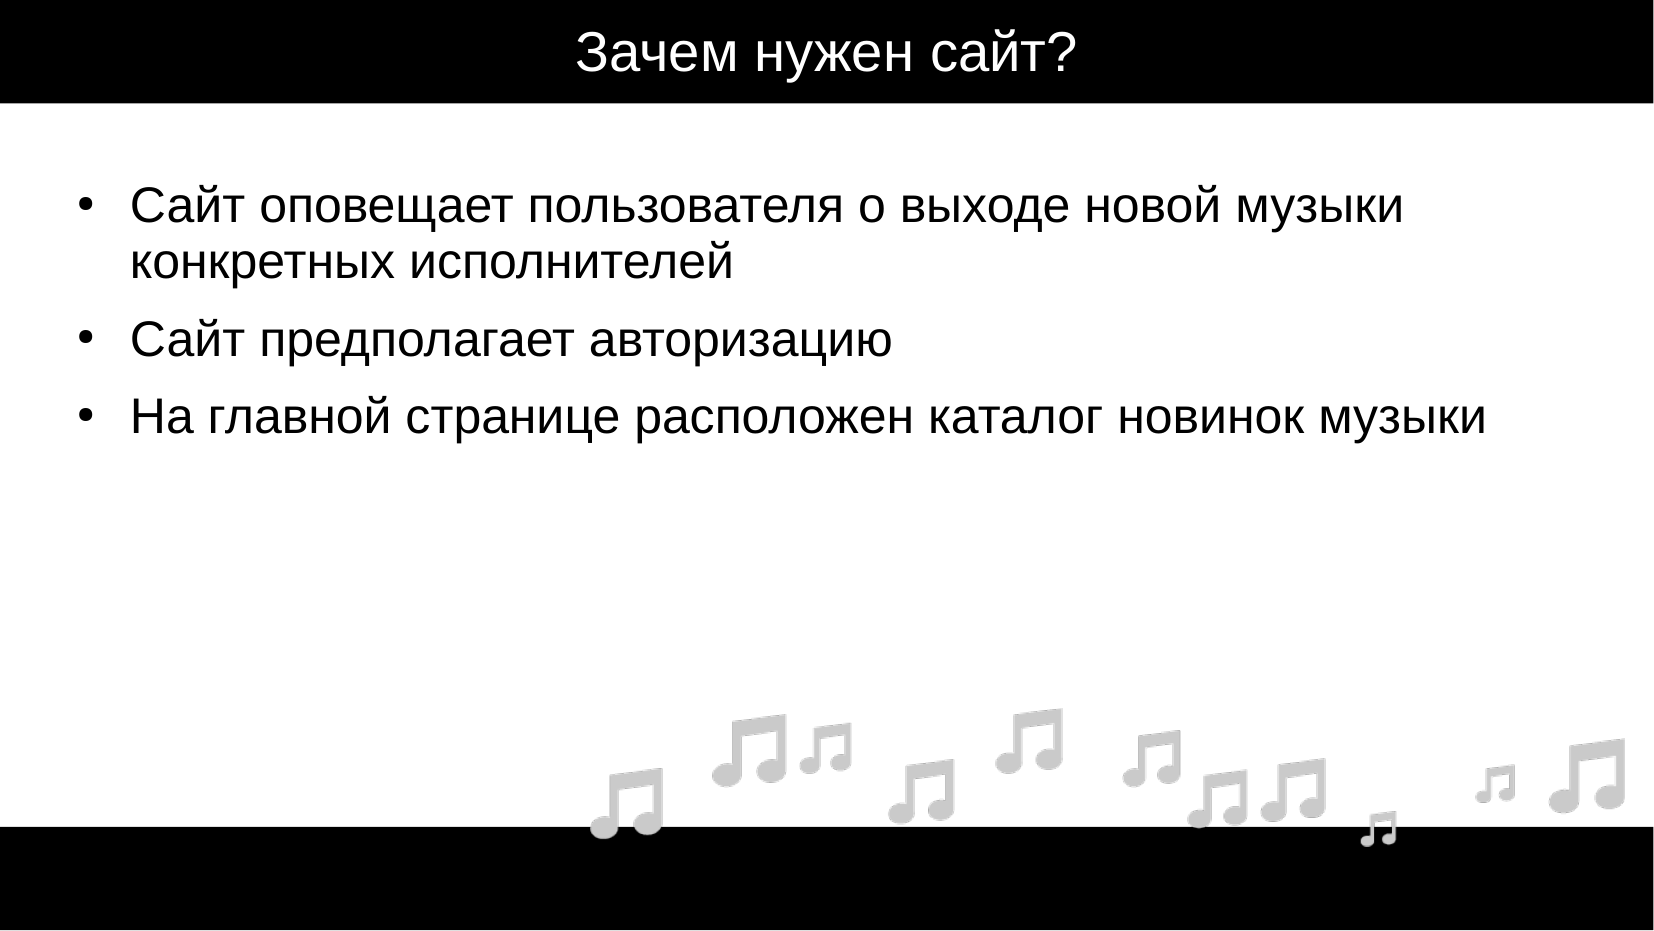

# Зачем нужен сайт?
Сайт оповещает пользователя о выходе новой музыки конкретных исполнителей
Сайт предполагает авторизацию
На главной странице расположен каталог новинок музыки